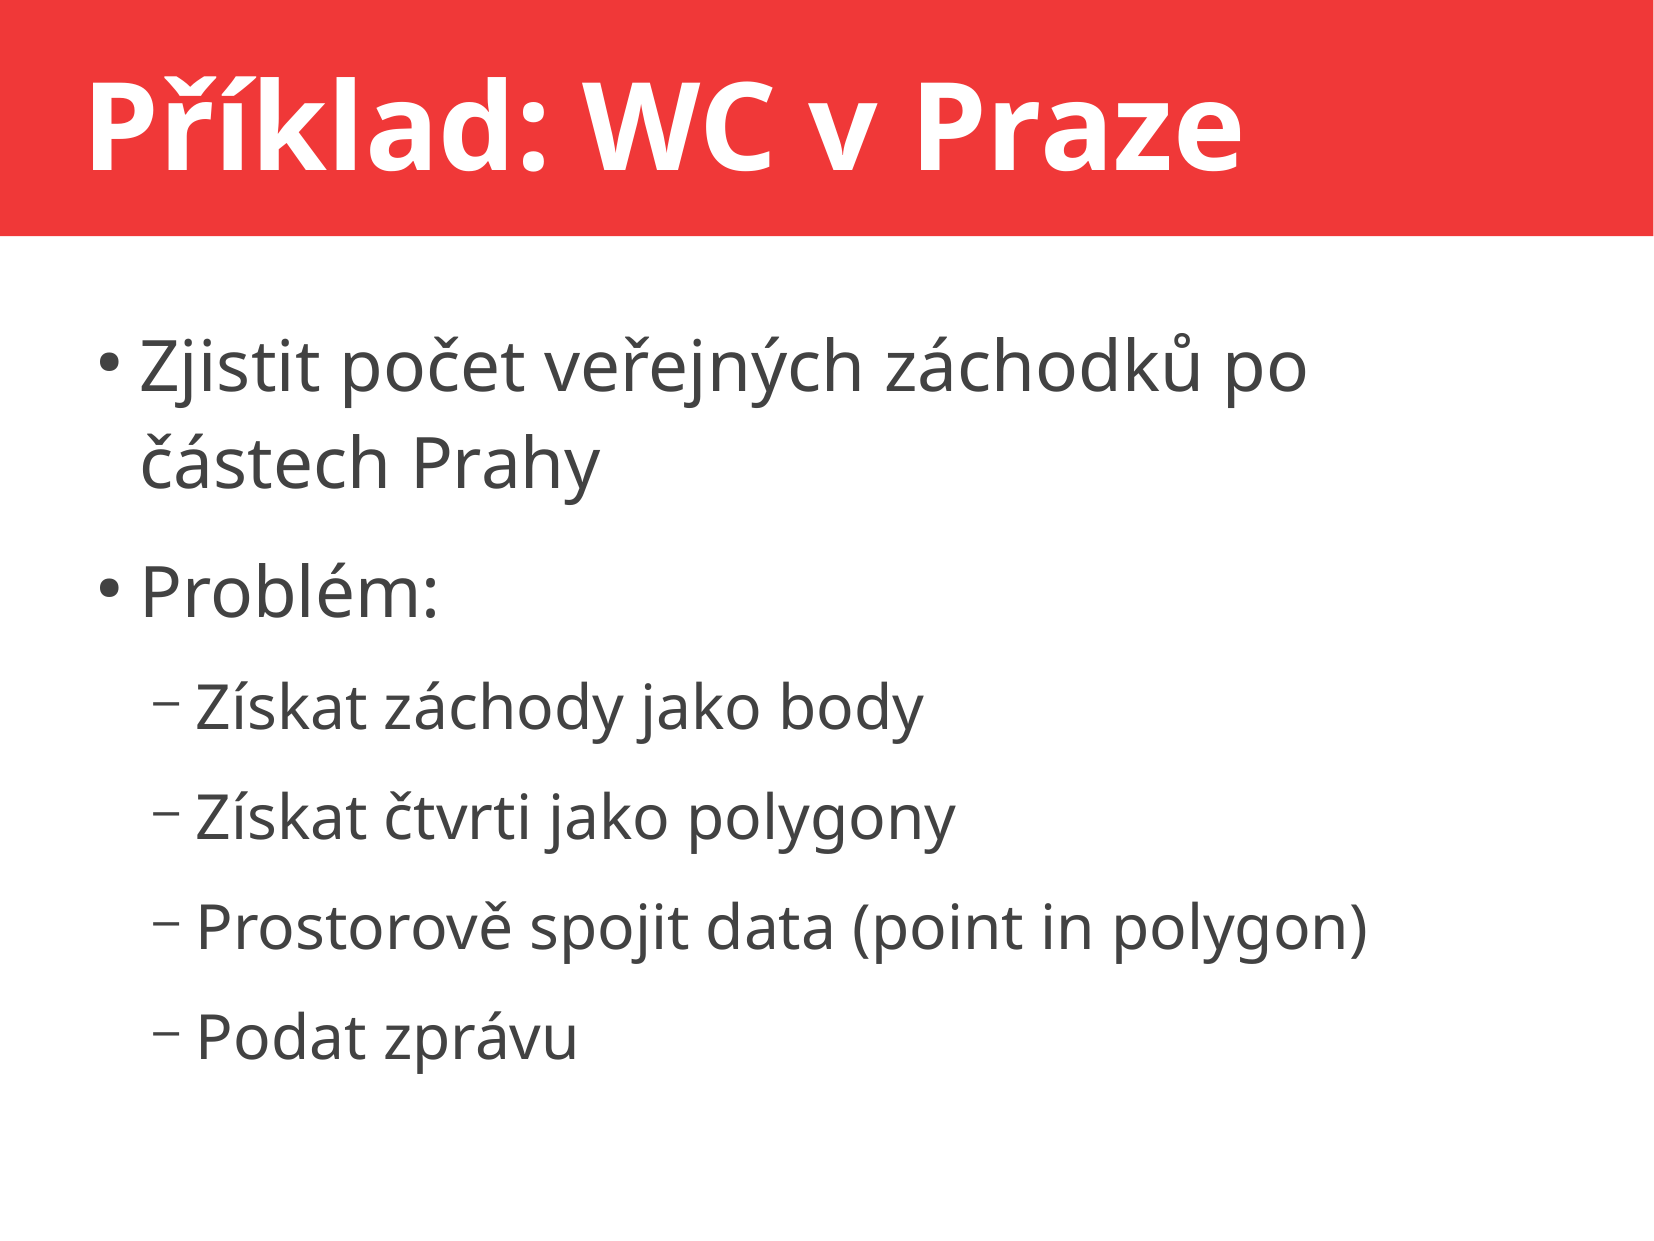

# Příklad: WC v Praze
Zjistit počet veřejných záchodků po částech Prahy
Problém:
Získat záchody jako body
Získat čtvrti jako polygony
Prostorově spojit data (point in polygon)
Podat zprávu